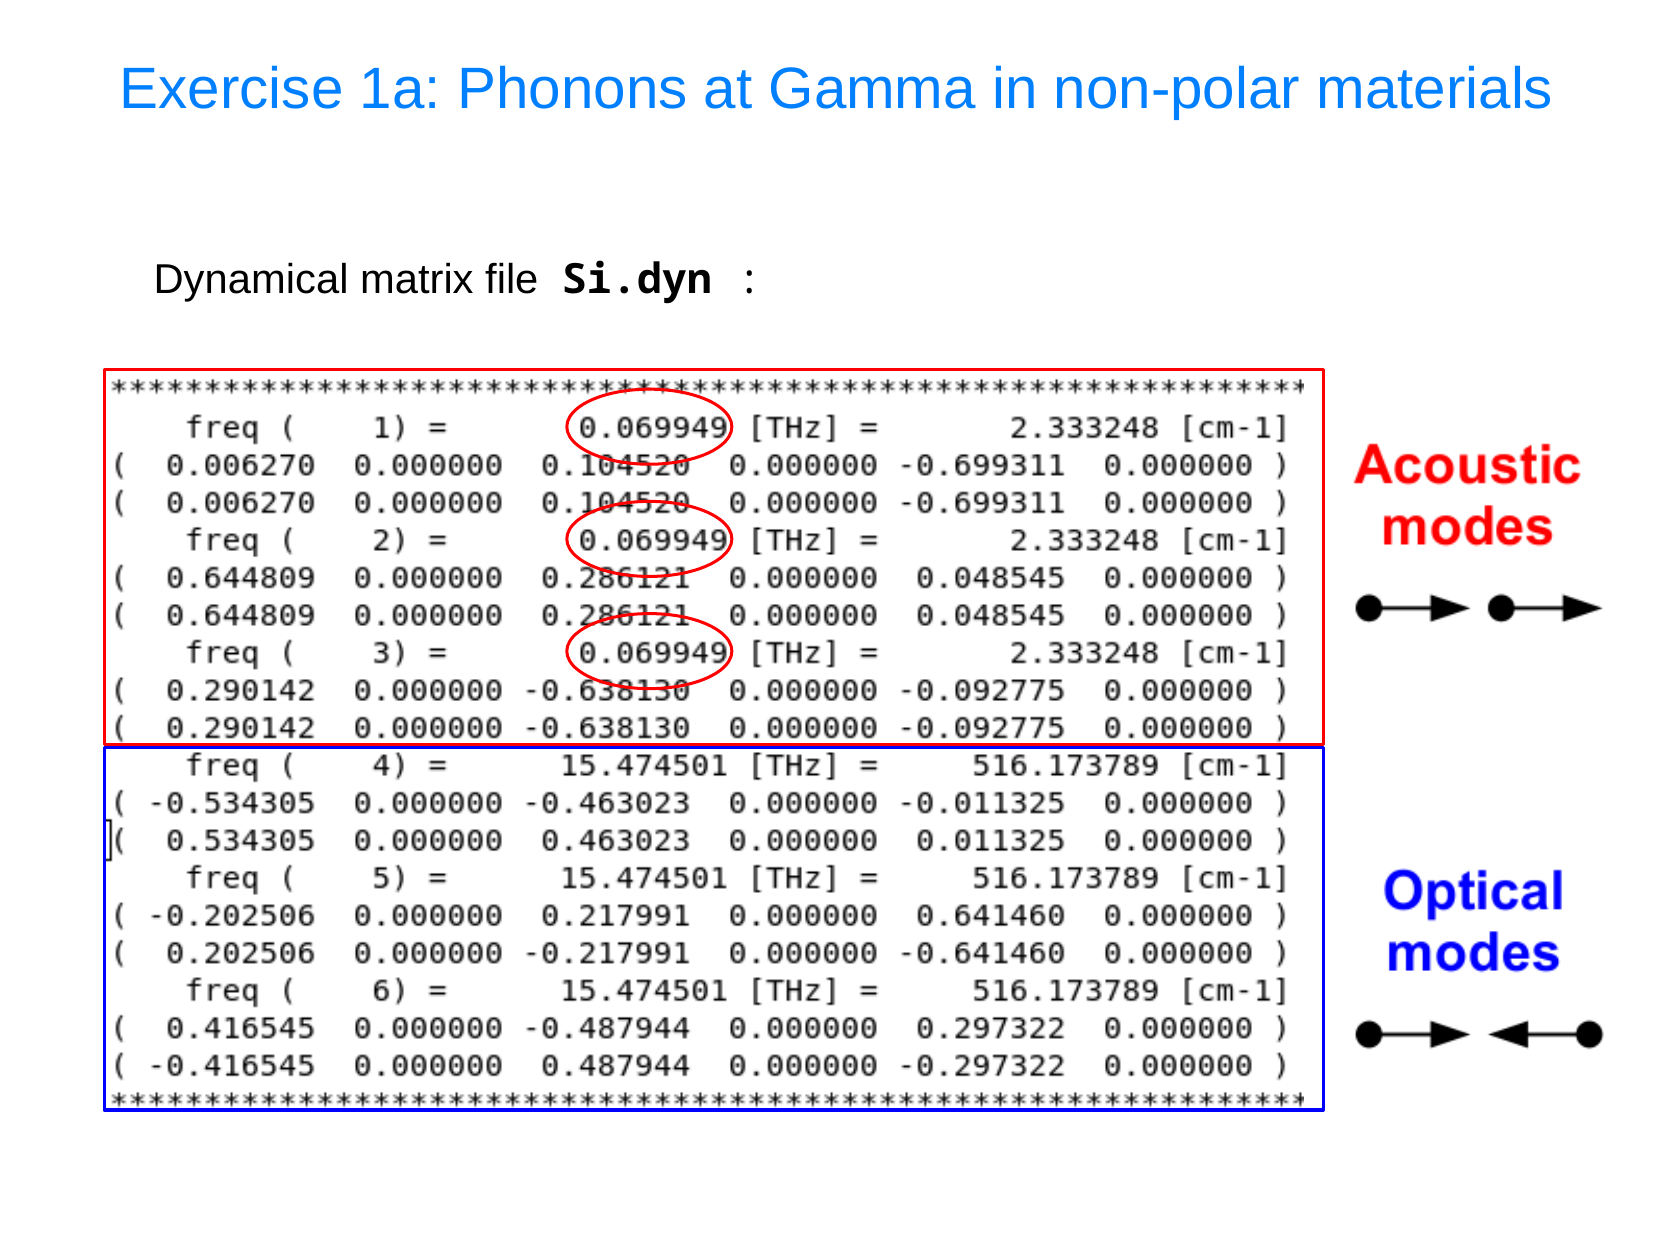

Exercise 1a: Phonons at Gamma in non-polar materials
# Dynamical matrix file Si.dyn :